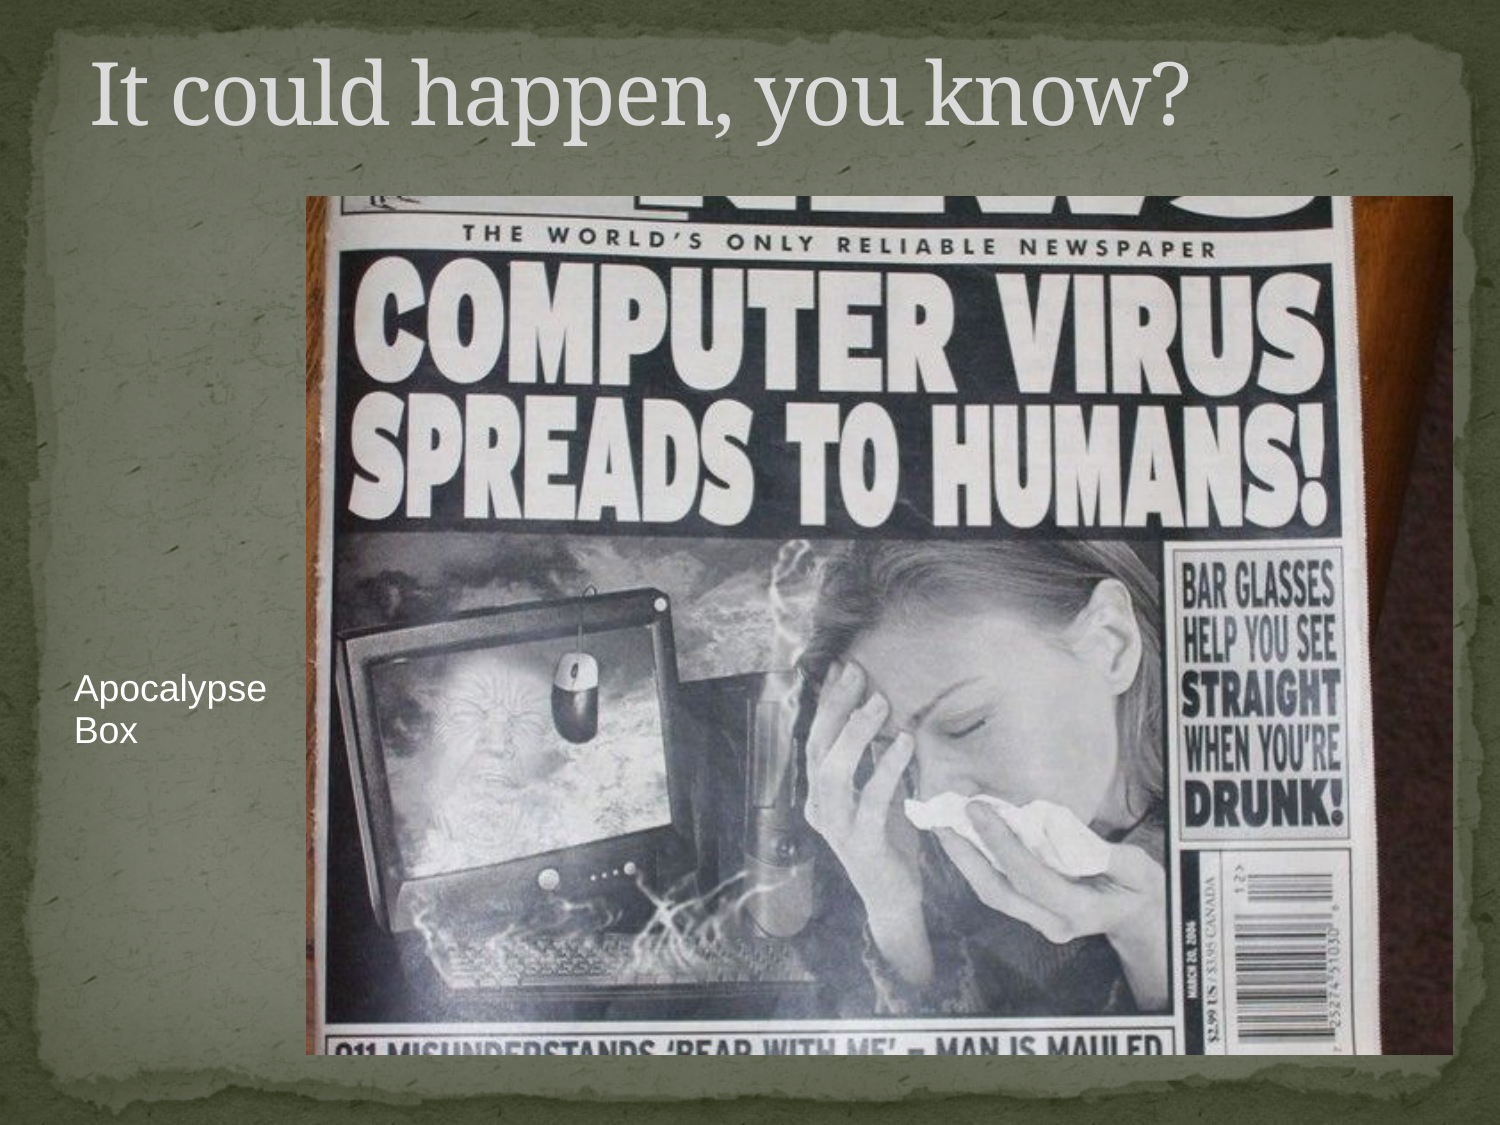

# It could happen, you know?
Apocalypse
Box